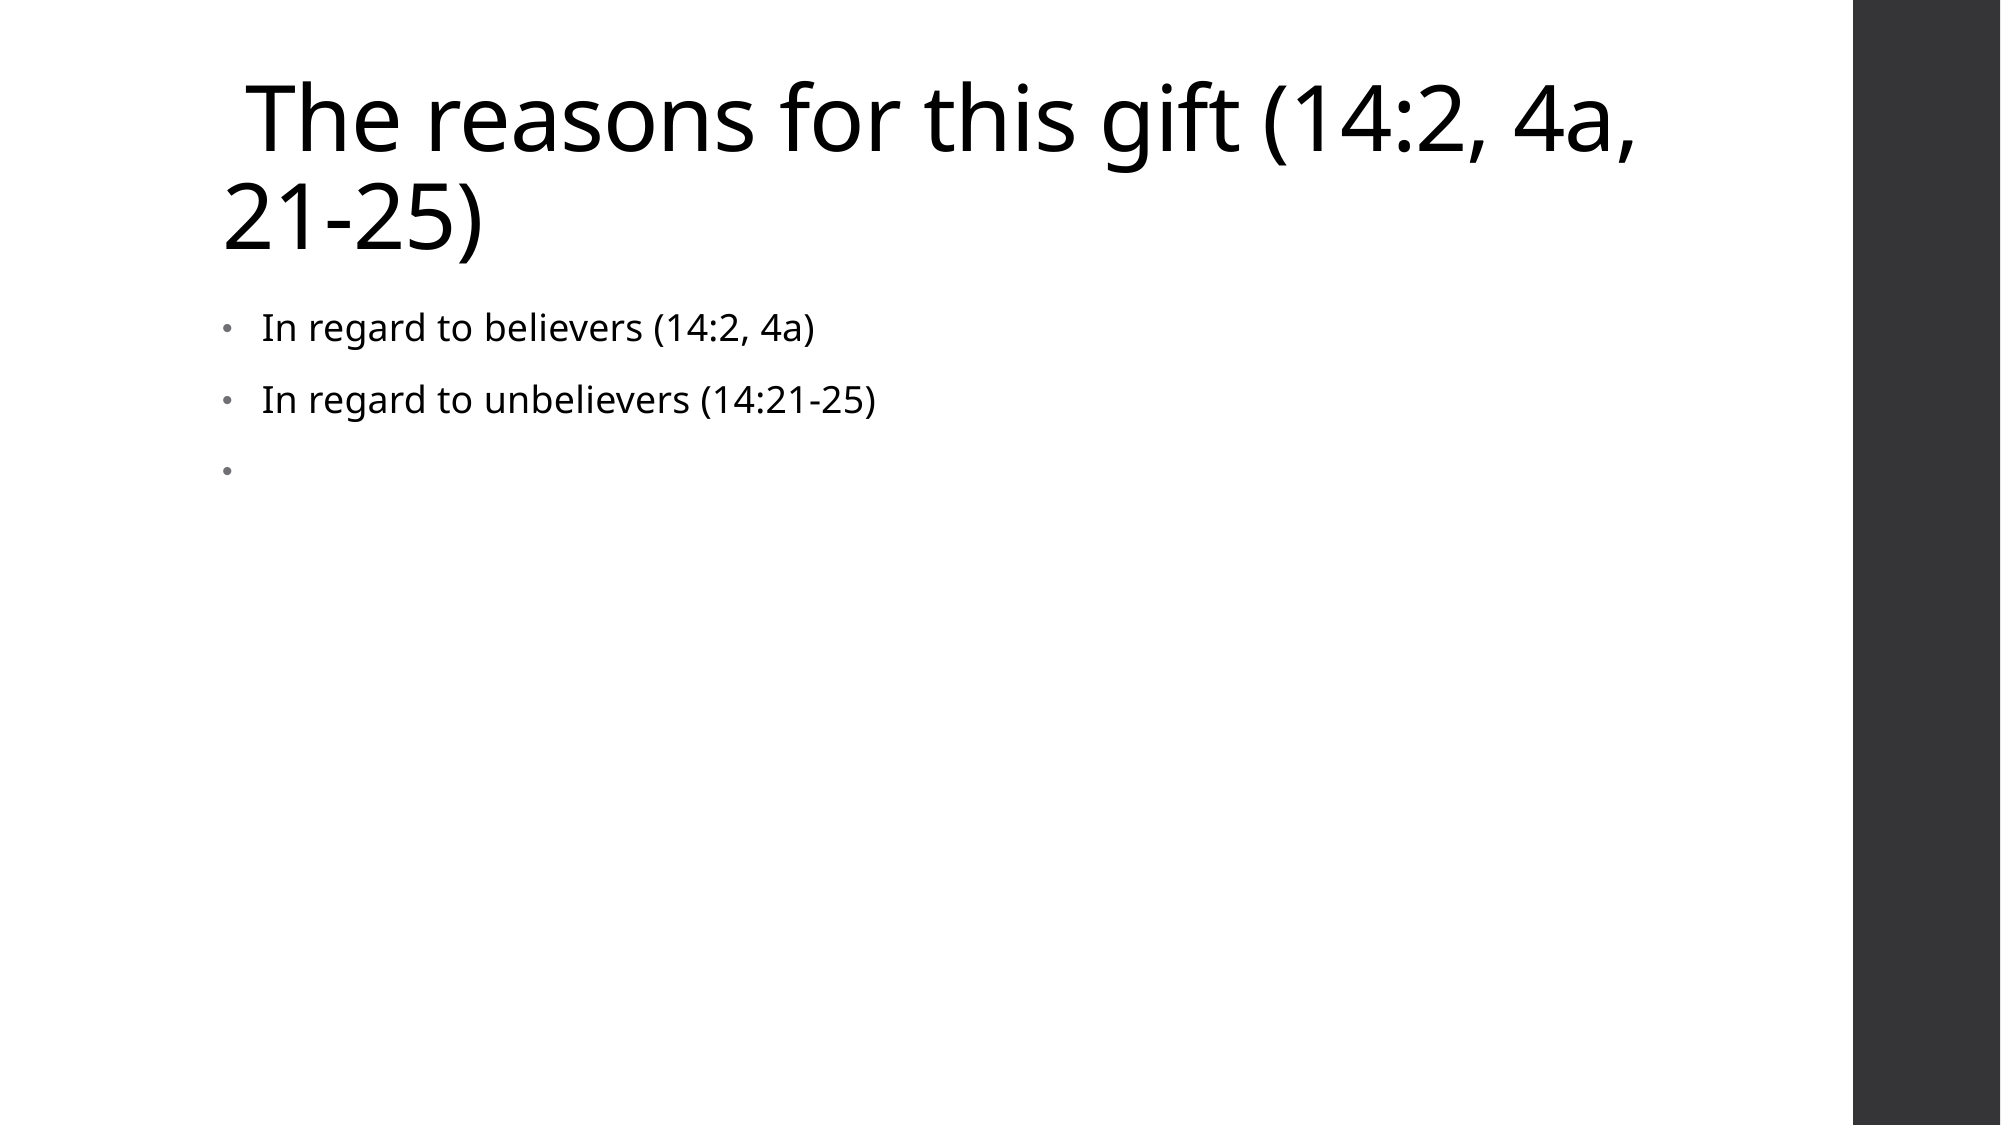

# The reasons for this gift (14:2, 4a, 21-25)
 In regard to believers (14:2, 4a)
 In regard to unbelievers (14:21-25)